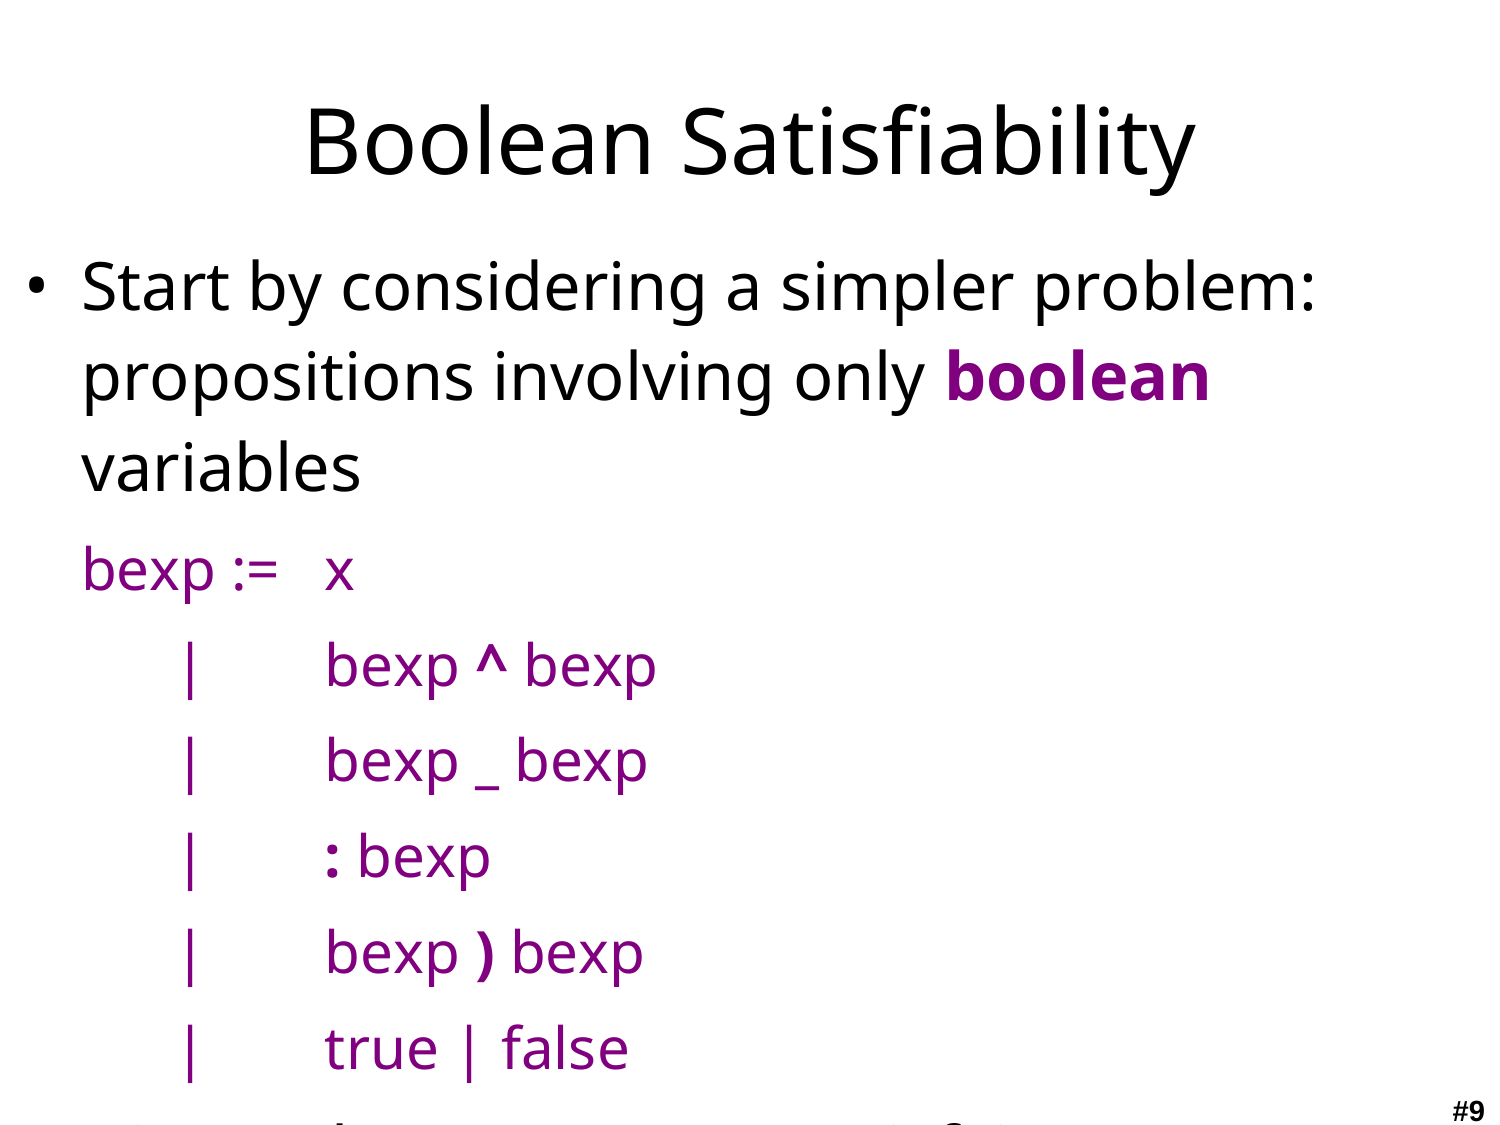

# Boolean Satisfiability
Start by considering a simpler problem: propositions involving only boolean variables
bexp :=	x
 	|	bexp ^ bexp
 	|	bexp _ bexp
 	|	: bexp
 	|	bexp ) bexp
 	|	true | false
Given a bexp, return a satisfying assignment or indicate that it cannot be satisfied
9